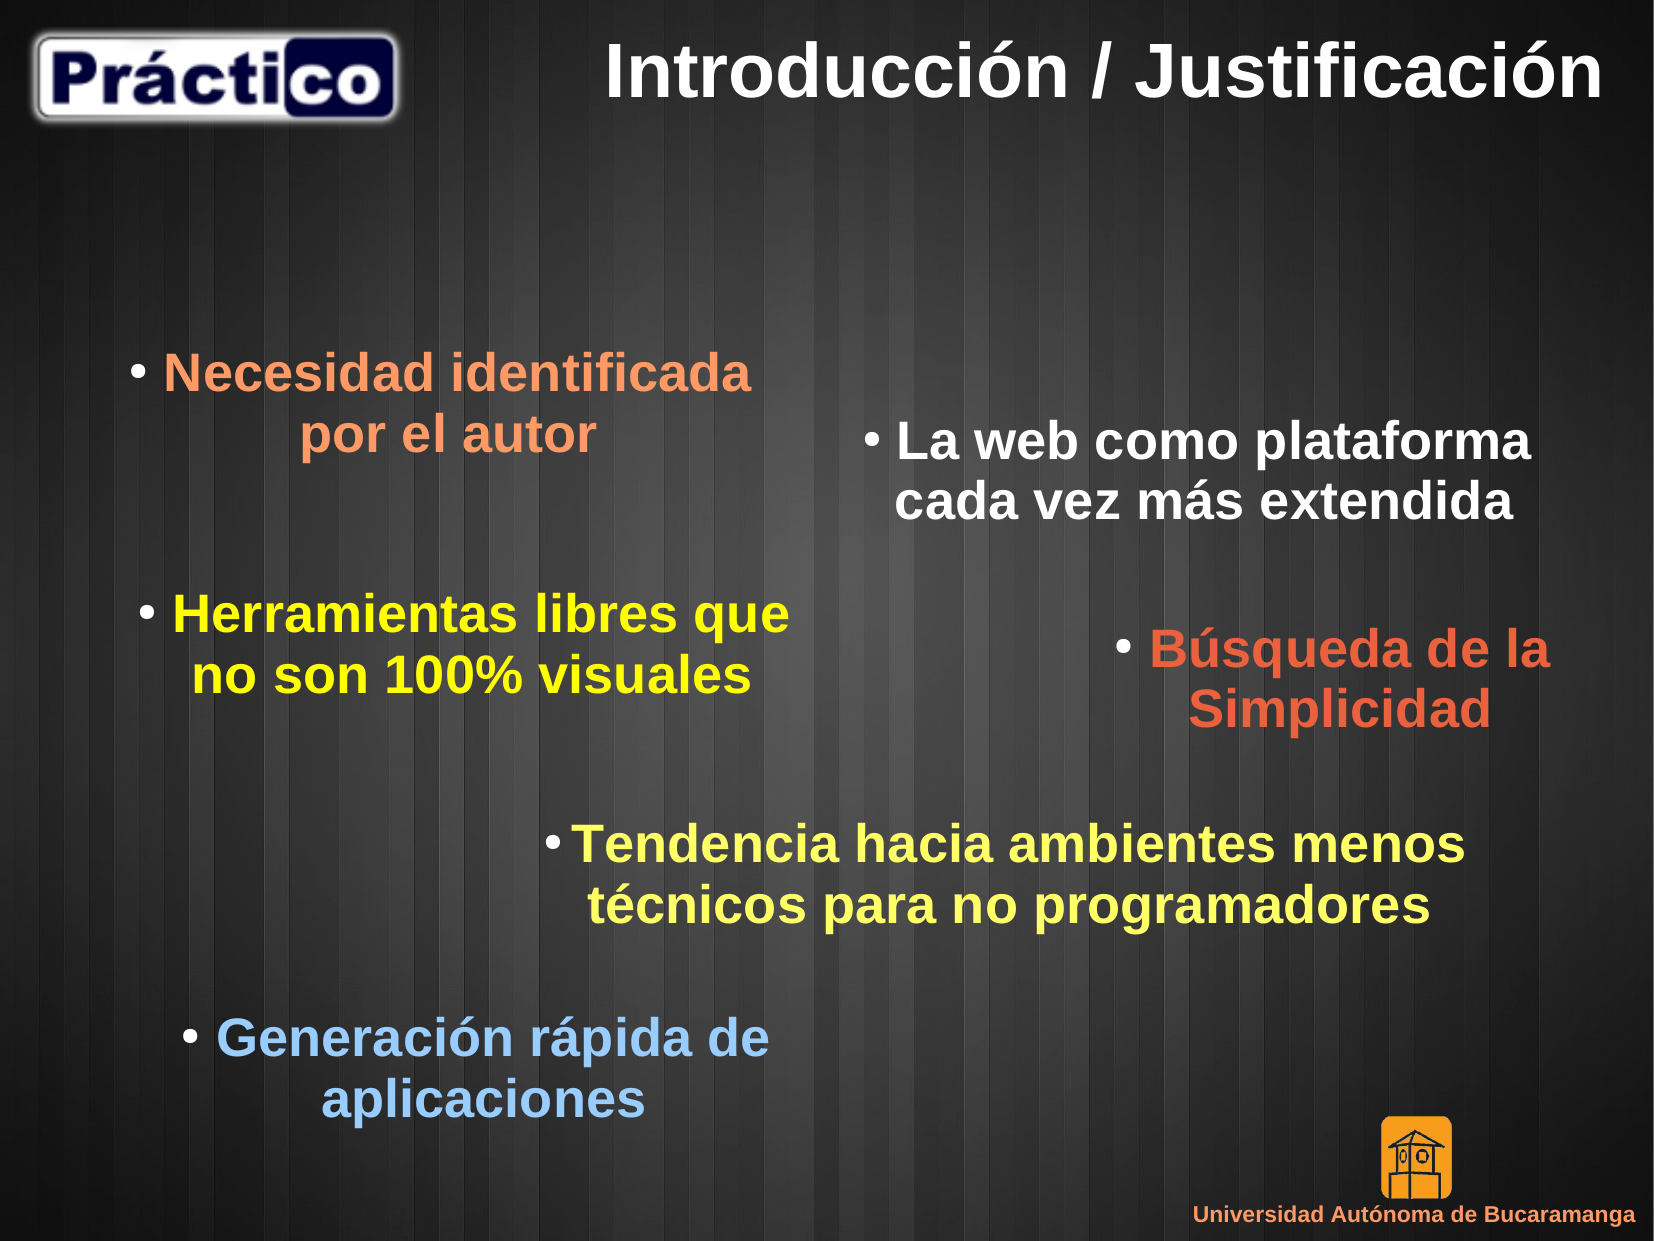

Introducción / Justificación
Necesidad identificada por el autor
La web como plataforma cada vez más extendida
Herramientas libres que no son 100% visuales
Búsqueda de la Simplicidad
Tendencia hacia ambientes menos técnicos para no programadores
# Generación rápida de aplicaciones
Universidad Autónoma de Bucaramanga